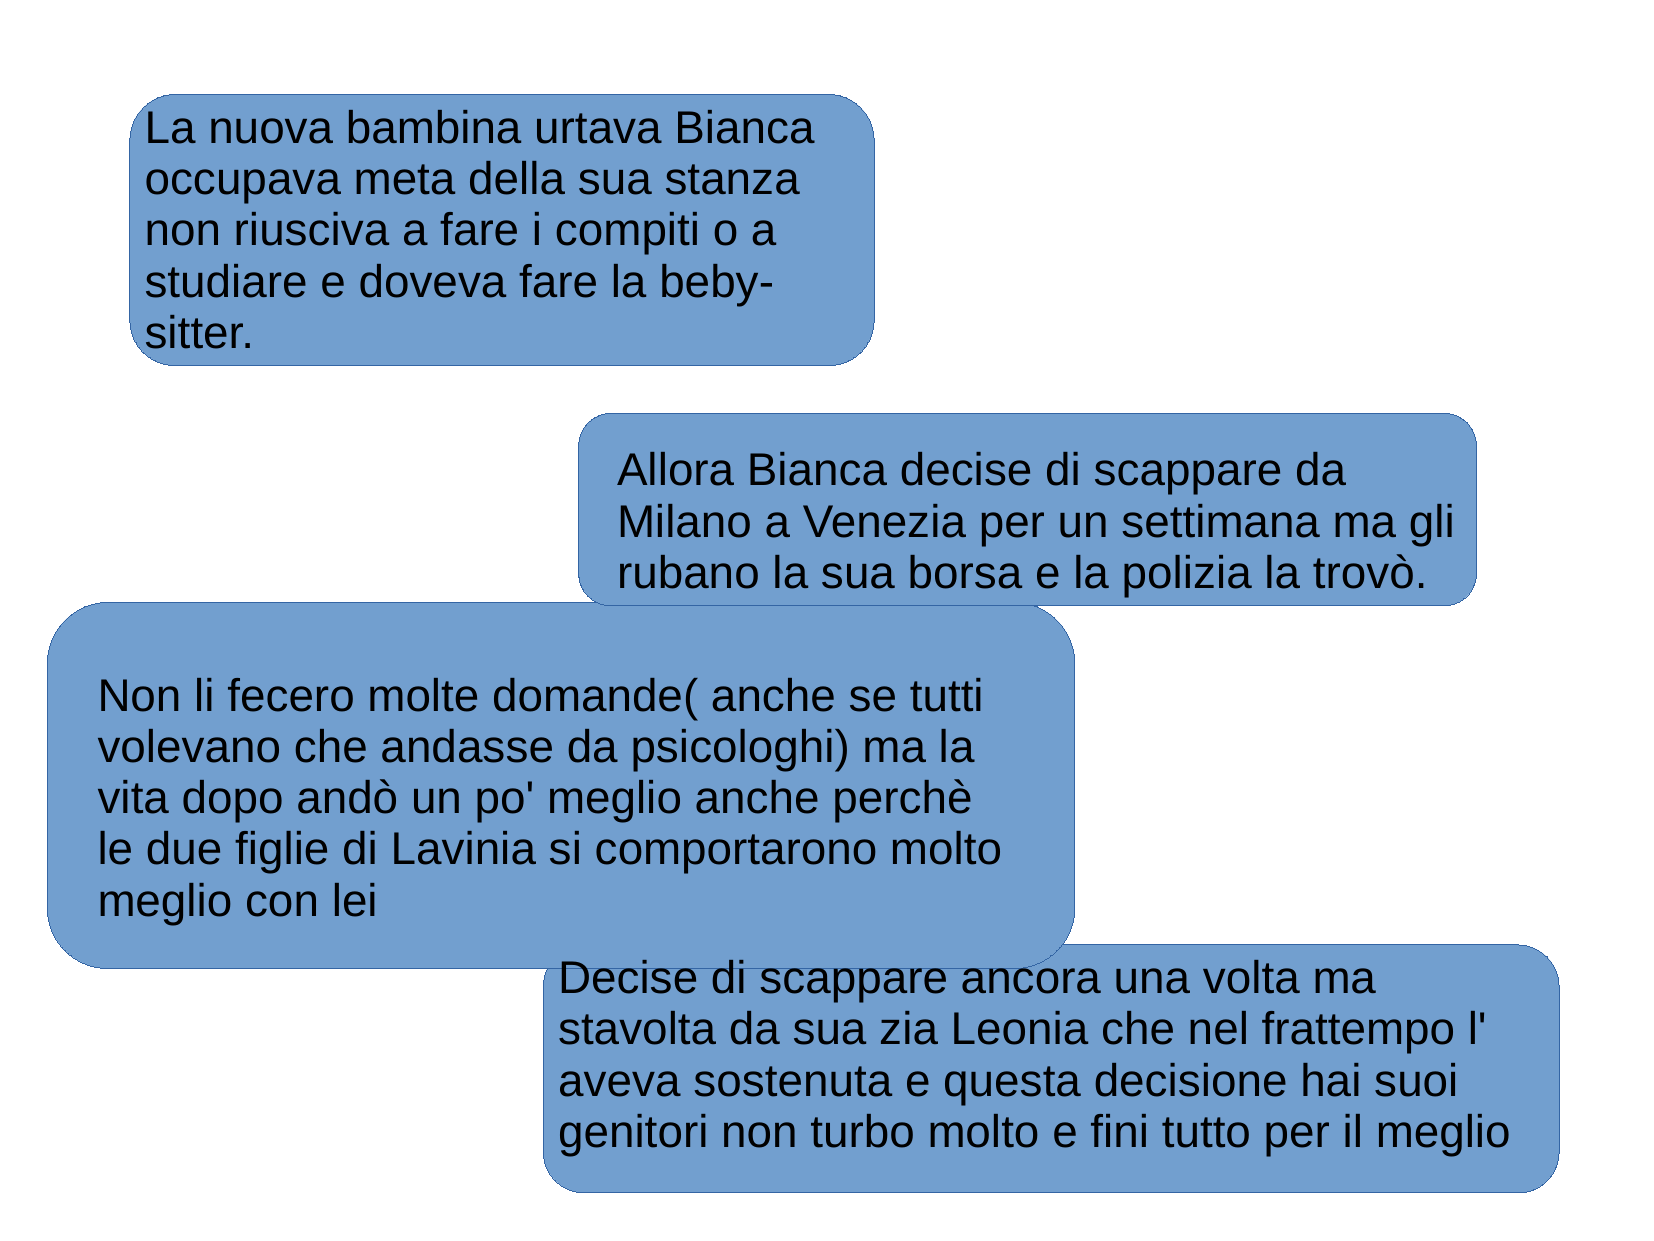

La nuova bambina urtava Bianca occupava meta della sua stanza non riusciva a fare i compiti o a studiare e doveva fare la beby-sitter.
Allora Bianca decise di scappare da Milano a Venezia per un settimana ma gli rubano la sua borsa e la polizia la trovò.
Non li fecero molte domande( anche se tutti volevano che andasse da psicologhi) ma la vita dopo andò un po' meglio anche perchè le due figlie di Lavinia si comportarono molto meglio con lei
Decise di scappare ancora una volta ma stavolta da sua zia Leonia che nel frattempo l' aveva sostenuta e questa decisione hai suoi genitori non turbo molto e fini tutto per il meglio